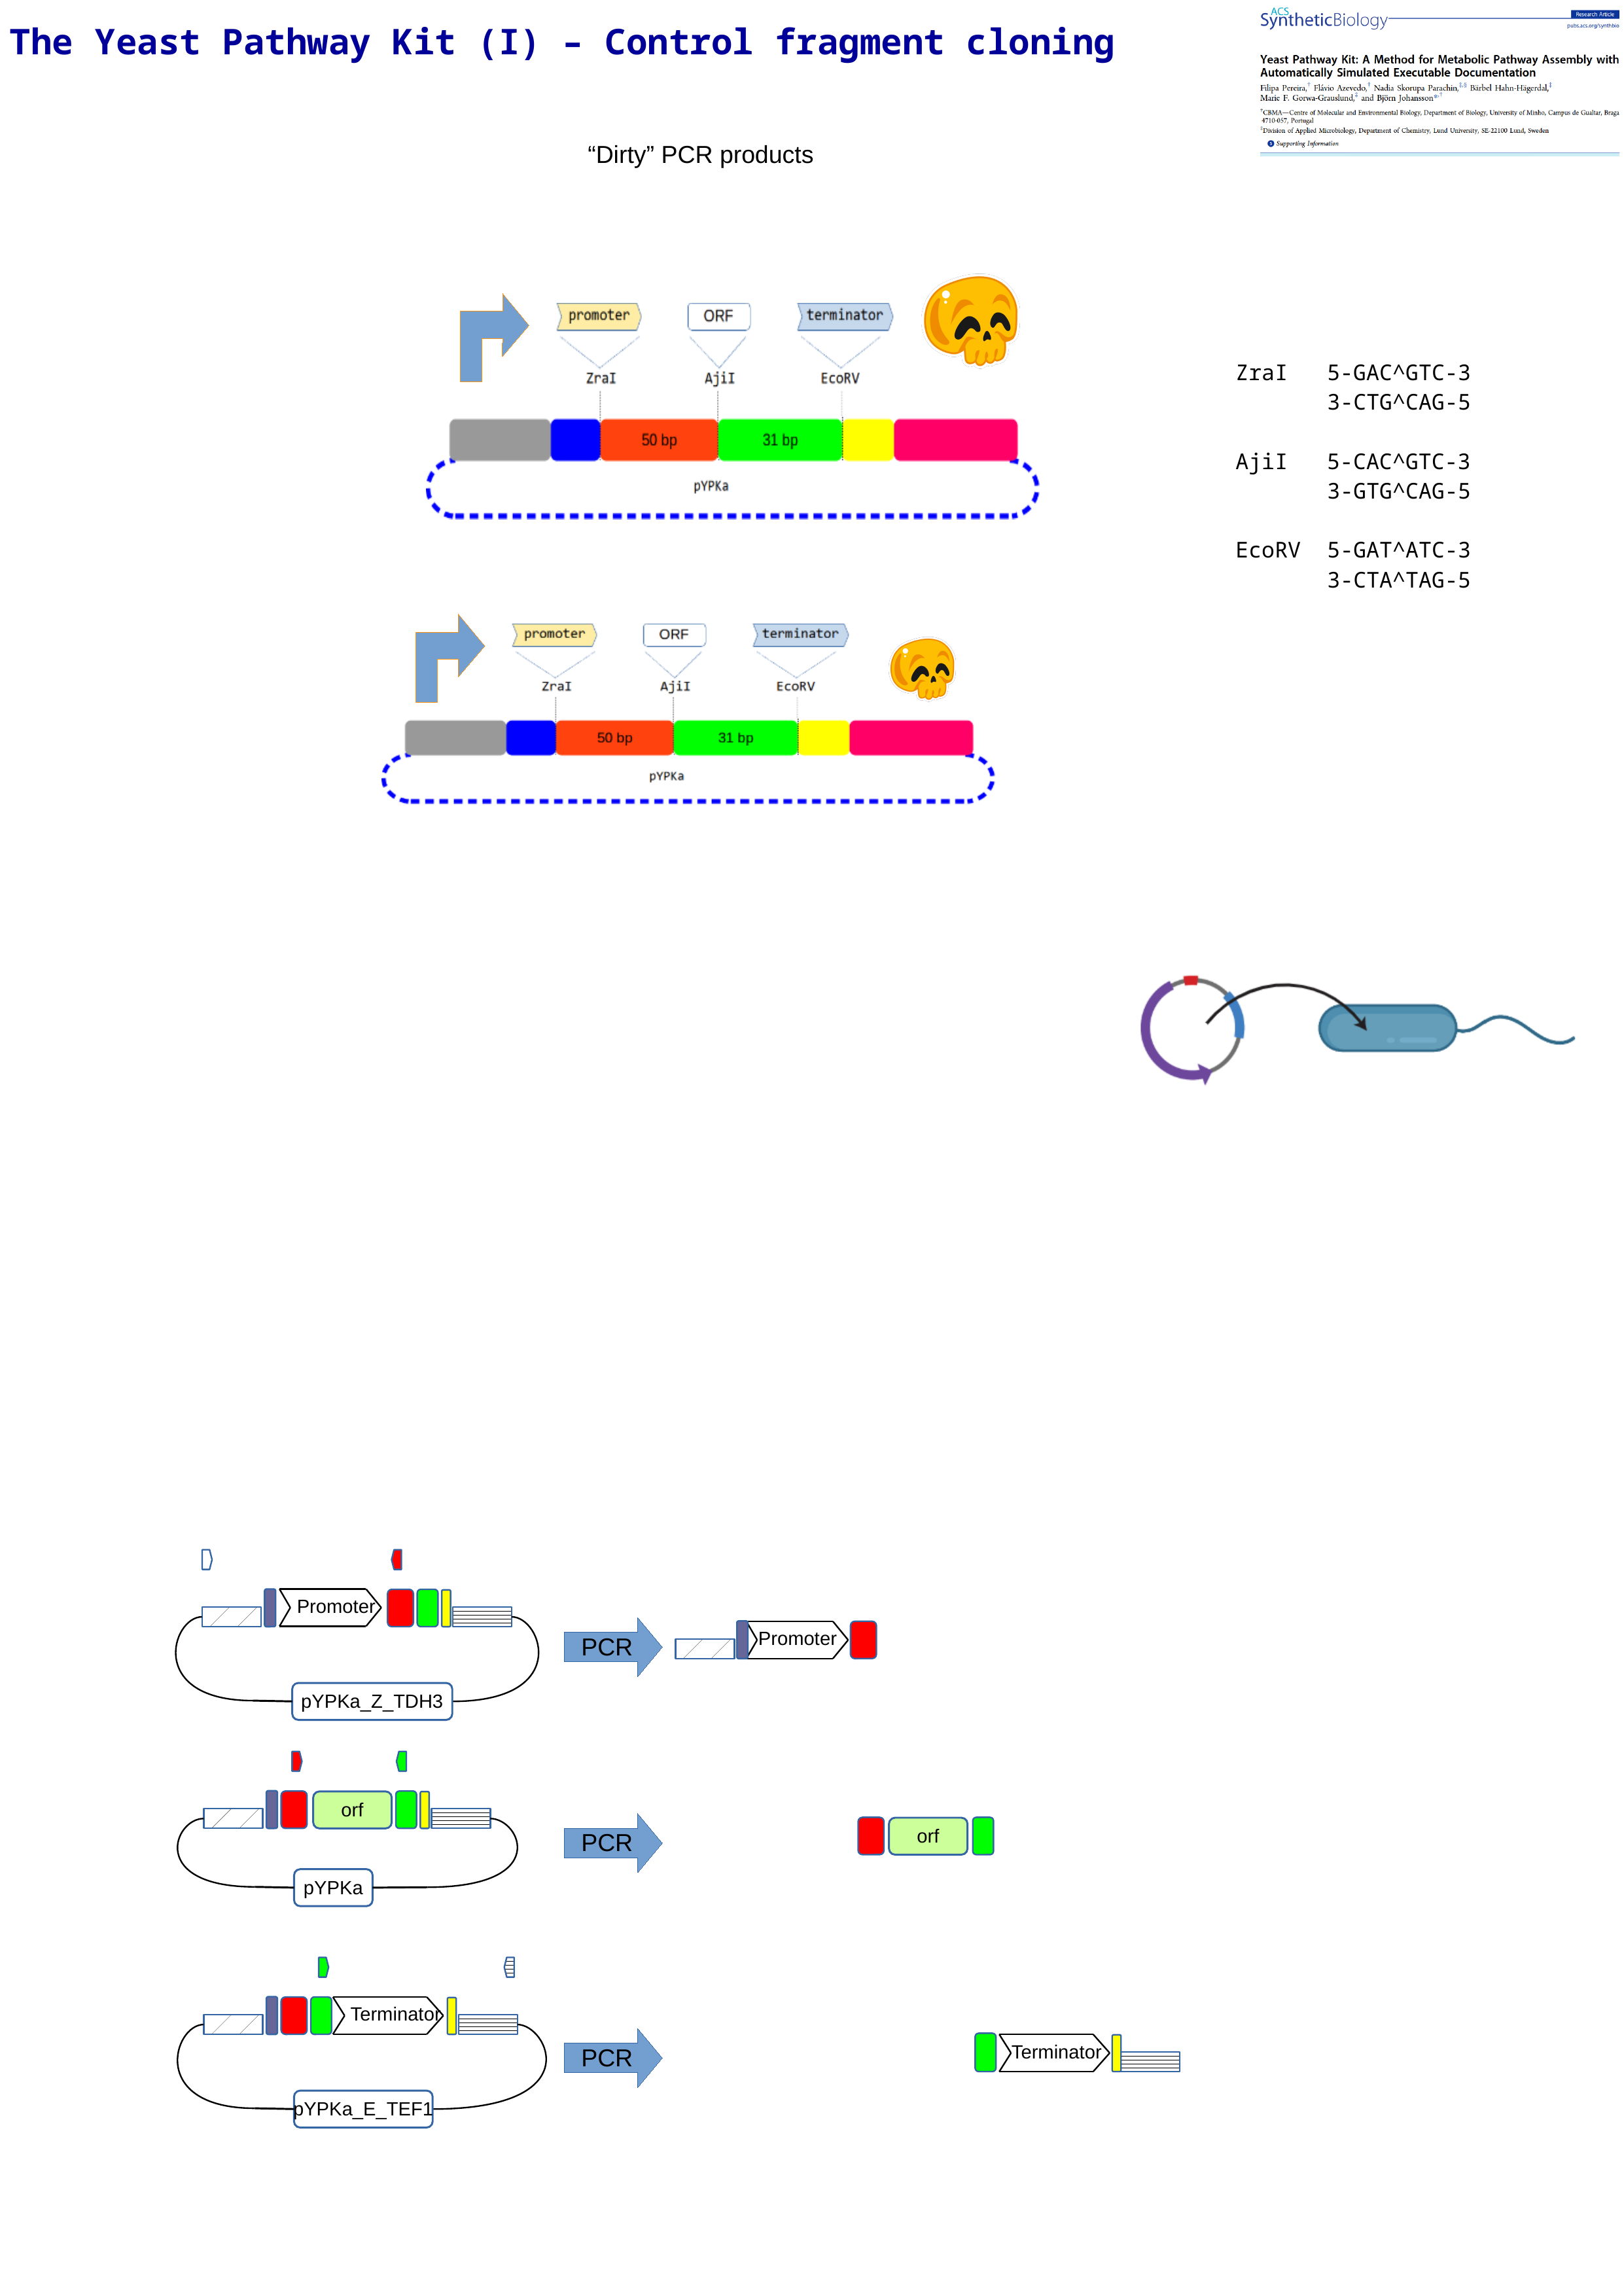

The Yeast Pathway Kit (I) – Control fragment cloning
“Dirty” PCR products
ZraI 5-GAC^GTC-3
 3-CTG^CAG-5
AjiI 5-CAC^GTC-3
 3-GTG^CAG-5
EcoRV 5-GAT^ATC-3
 3-CTA^TAG-5
 Promoter
PCR
Promoter
pYPKa_Z_TDH3
orf
PCR
orf
pYPKa
 Terminator
PCR
Terminator
pYPKa_E_TEF1